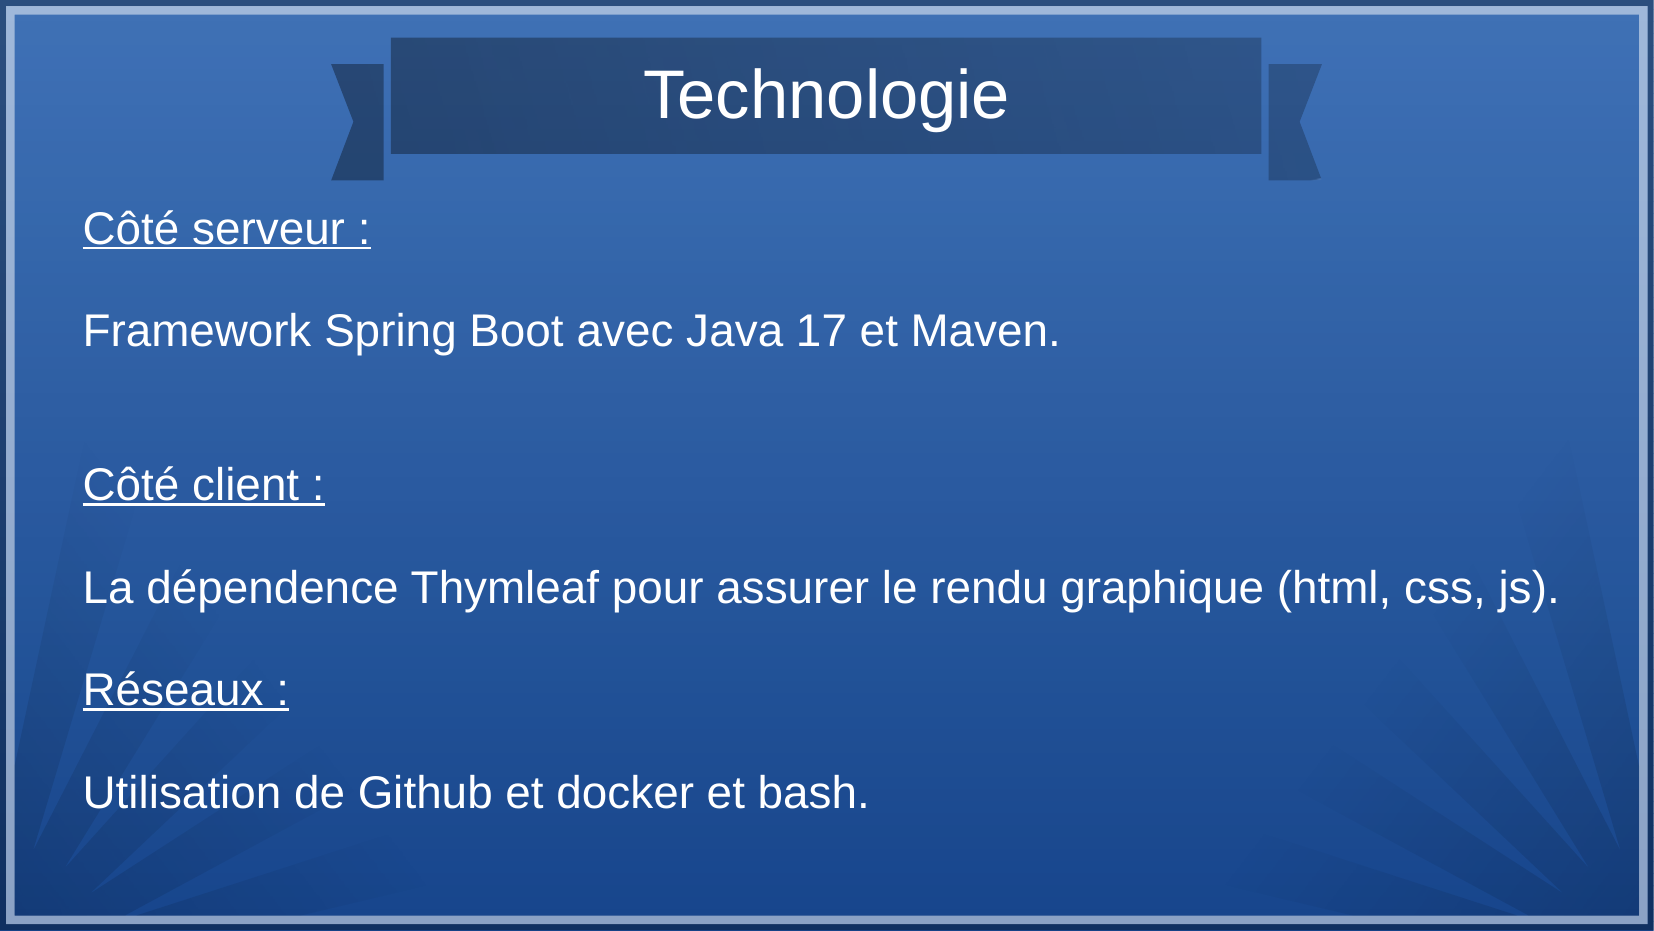

# Technologie
Côté serveur :
Framework Spring Boot avec Java 17 et Maven.
Côté client :
La dépendence Thymleaf pour assurer le rendu graphique (html, css, js).
Réseaux :
Utilisation de Github et docker et bash.